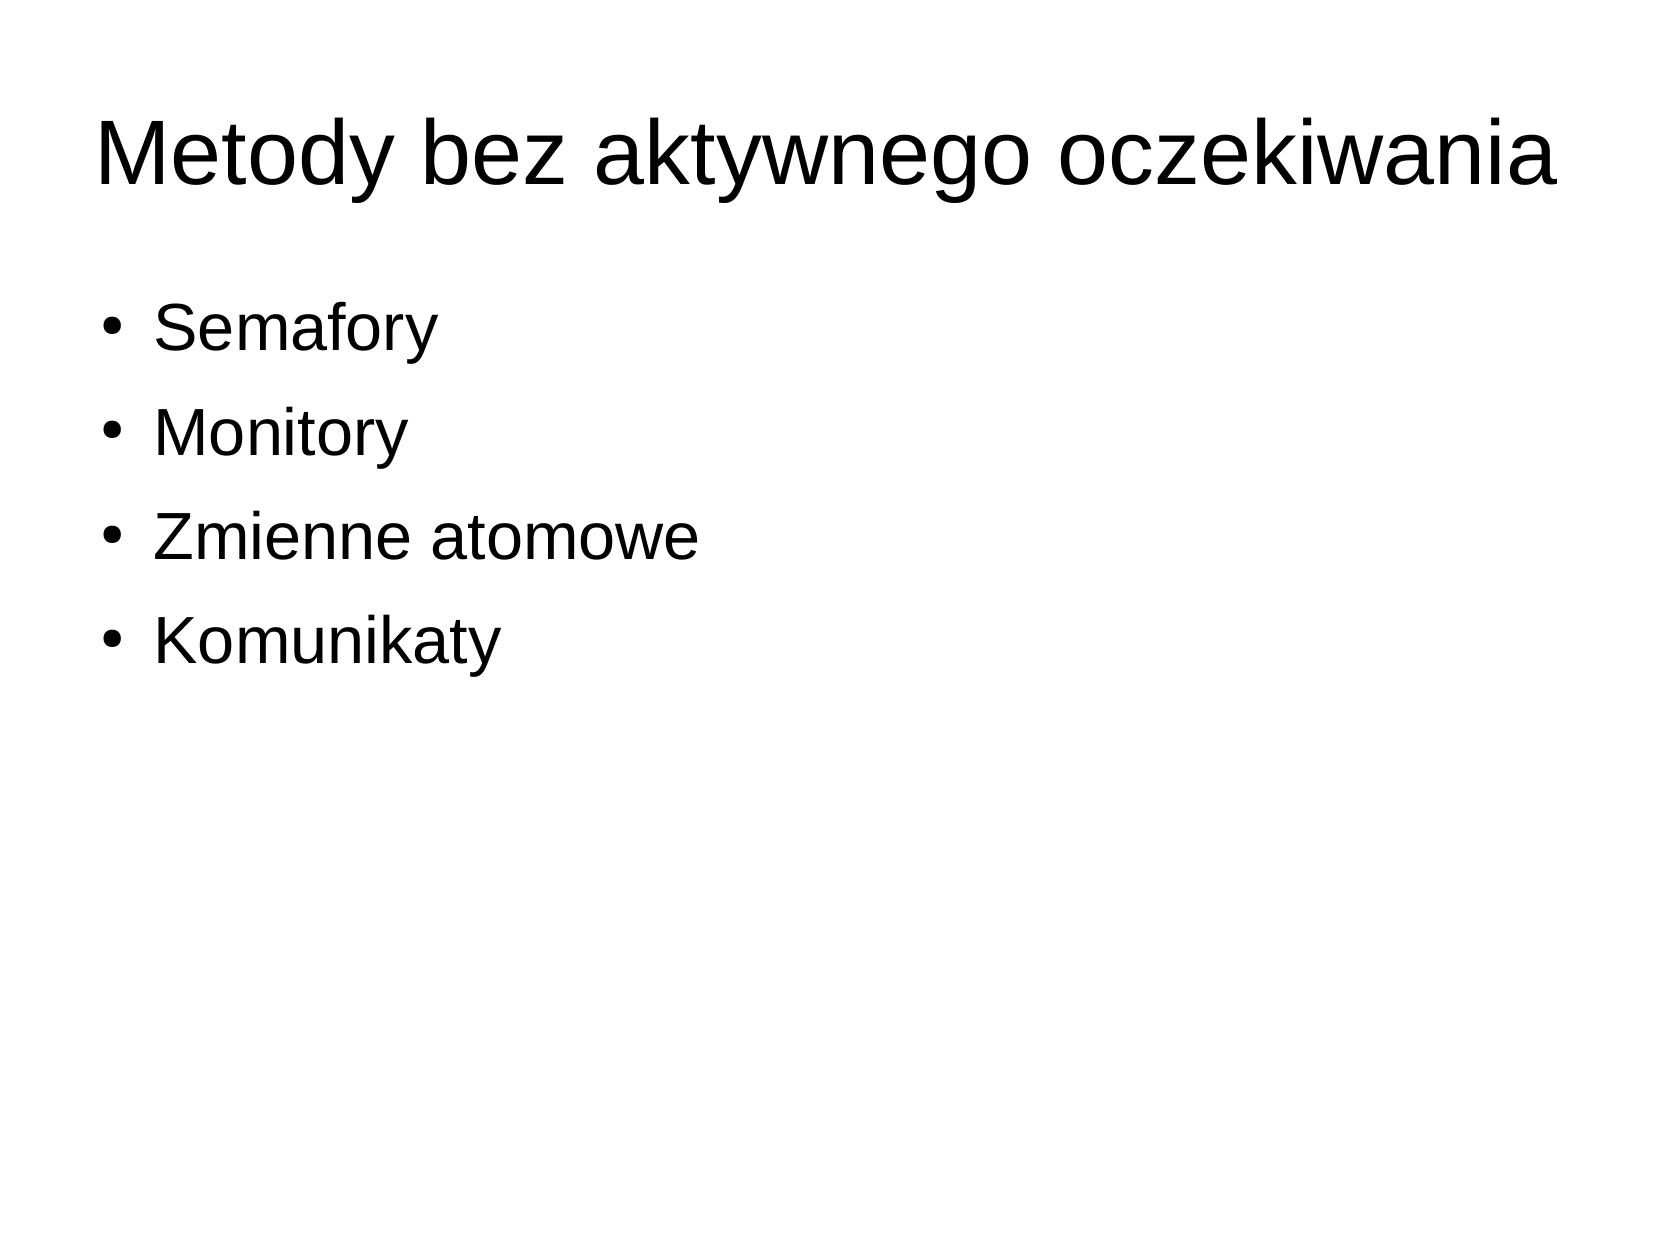

# Metody bez aktywnego oczekiwania
Semafory
Monitory
Zmienne atomowe
Komunikaty